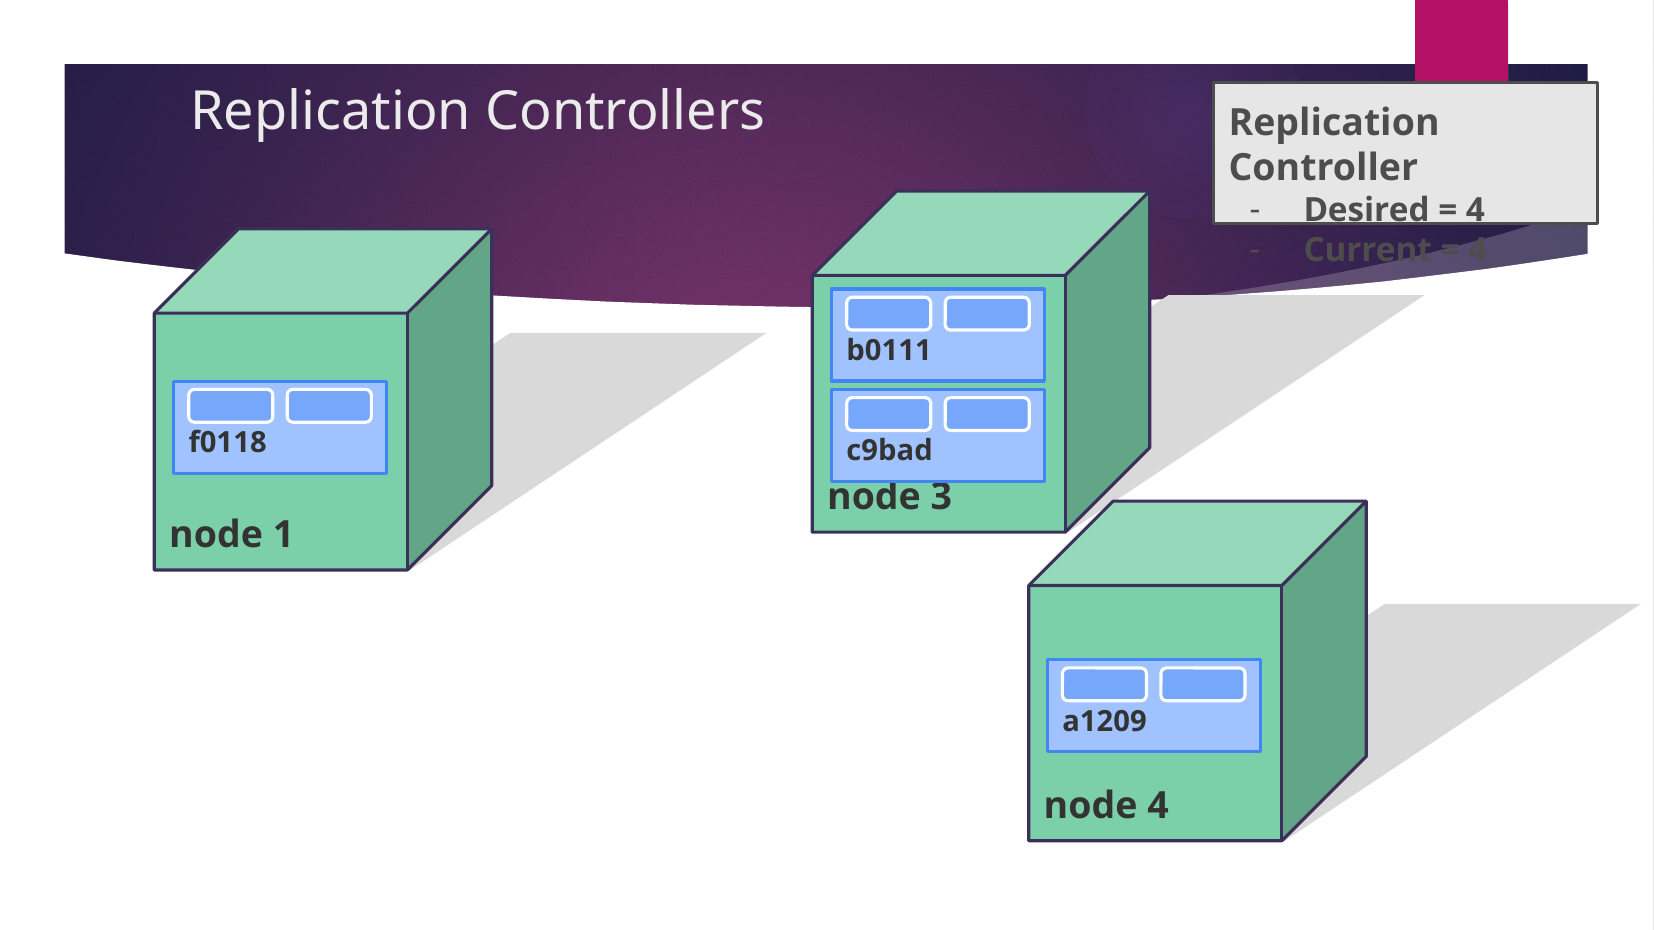

Replication Controllers
Replication Controller
Desired = 4
Current = 4
node 3
node 1
b0111
f0118
c9bad
node 4
a1209